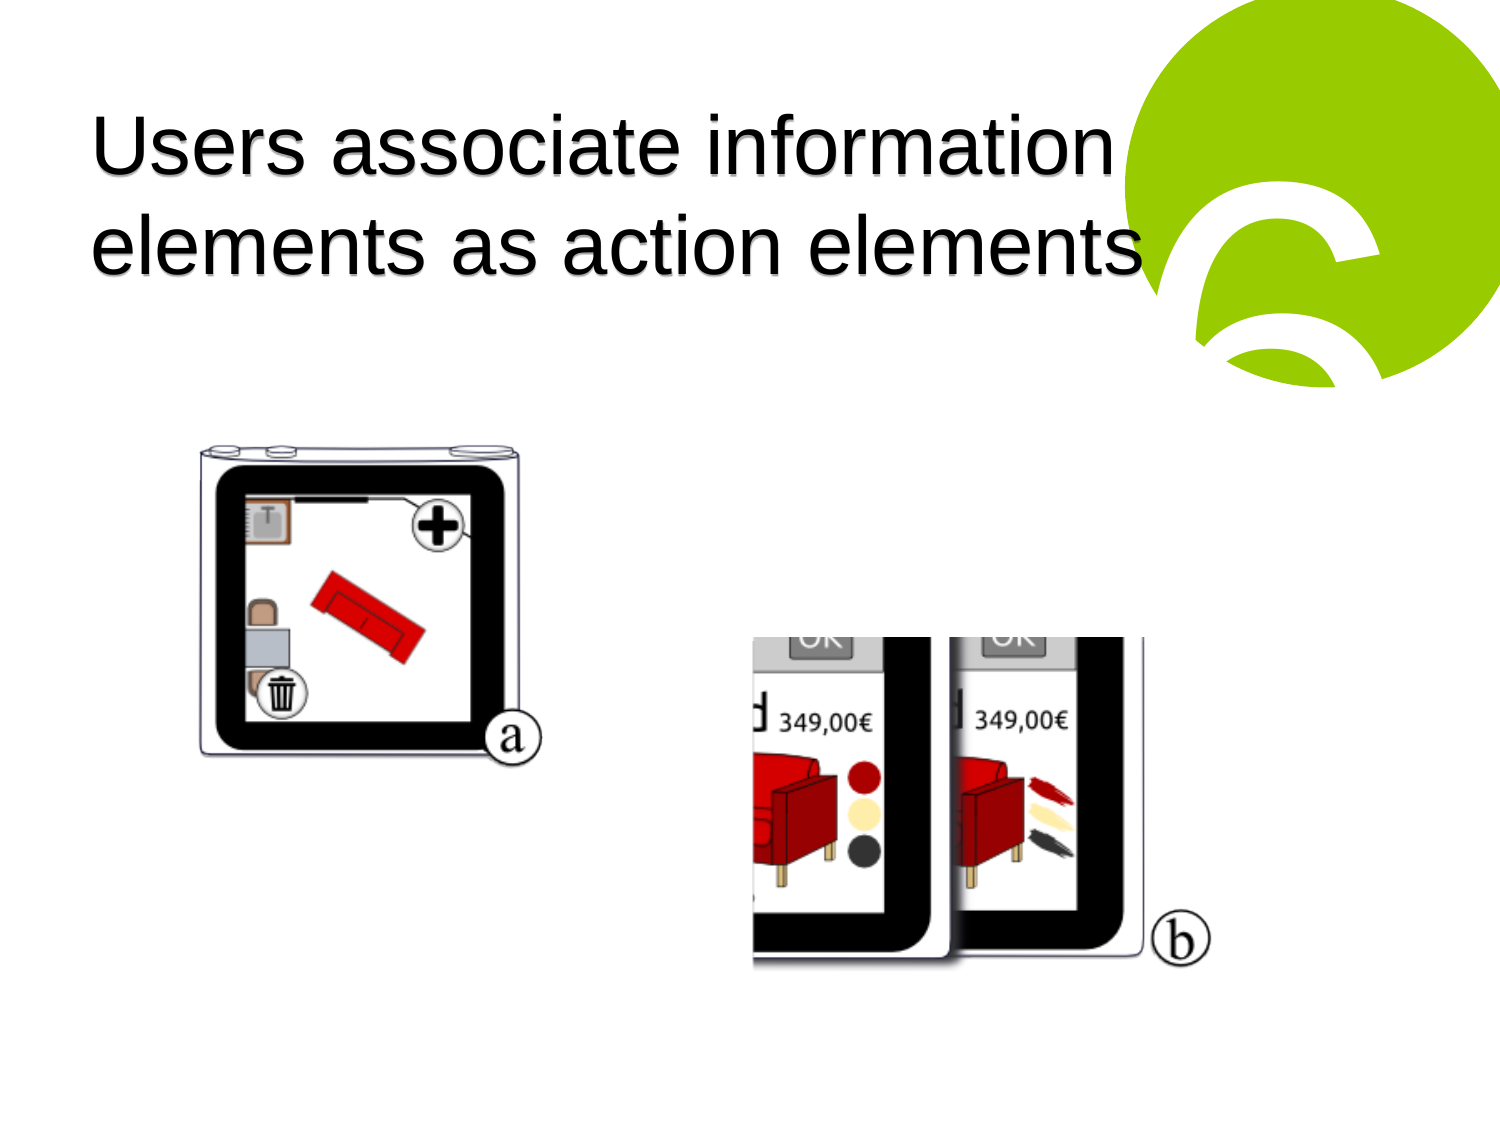

6
# Users associate information elements as action elements